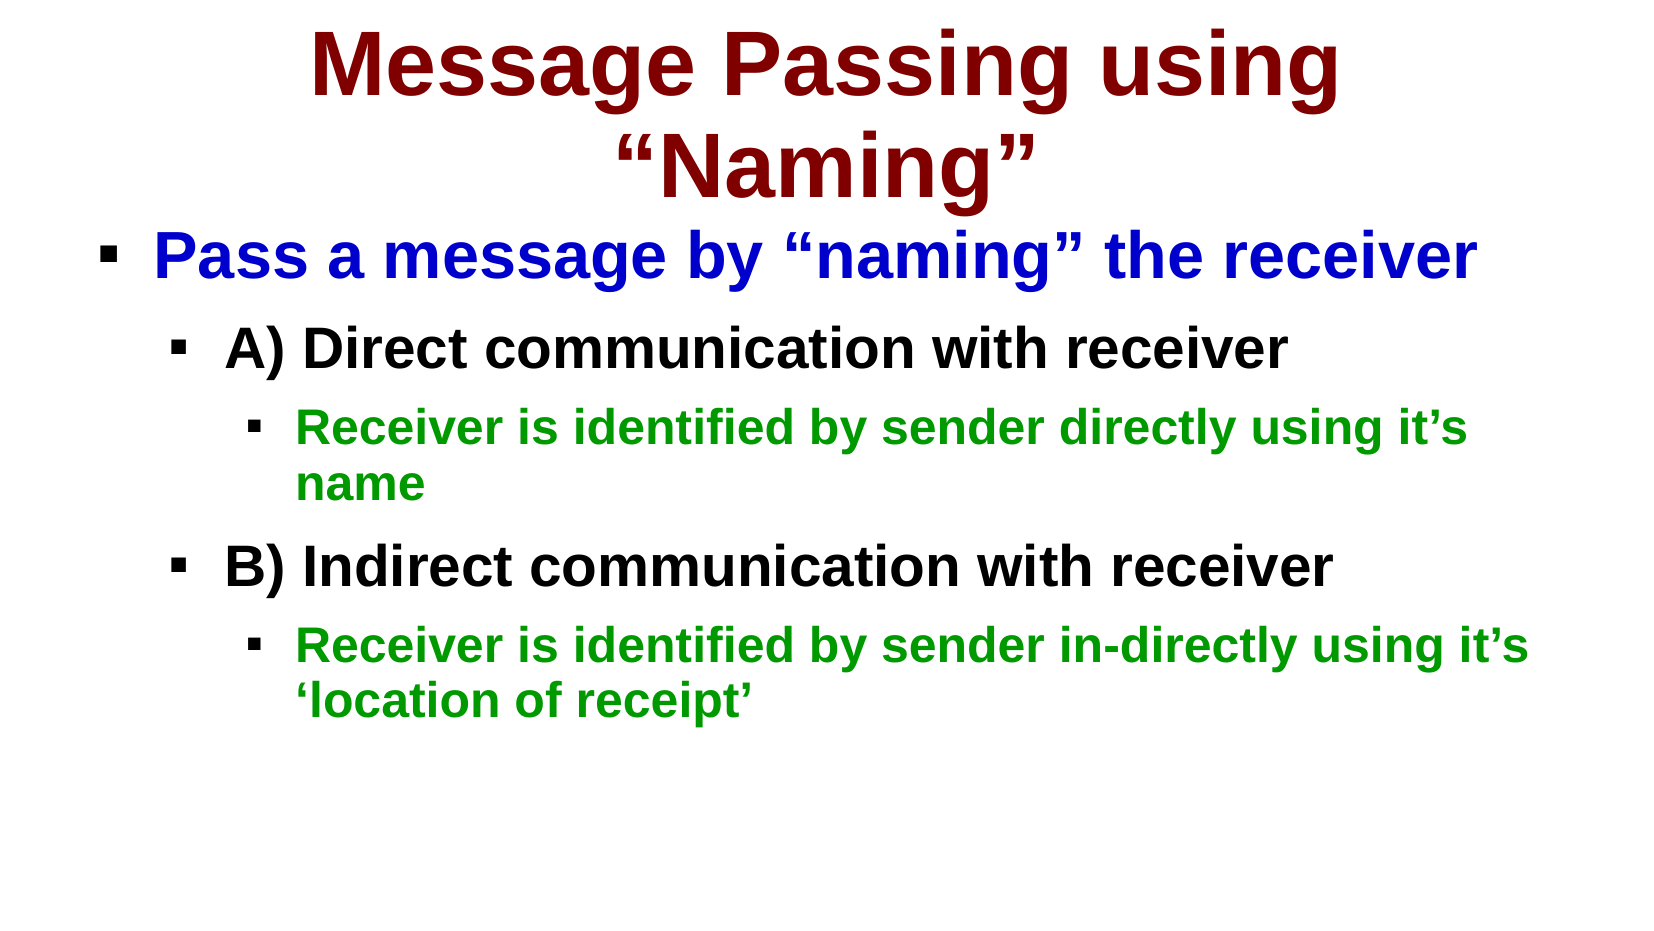

# Message Passing using “Naming”
Pass a message by “naming” the receiver
A) Direct communication with receiver
Receiver is identified by sender directly using it’s name
B) Indirect communication with receiver
Receiver is identified by sender in-directly using it’s ‘location of receipt’